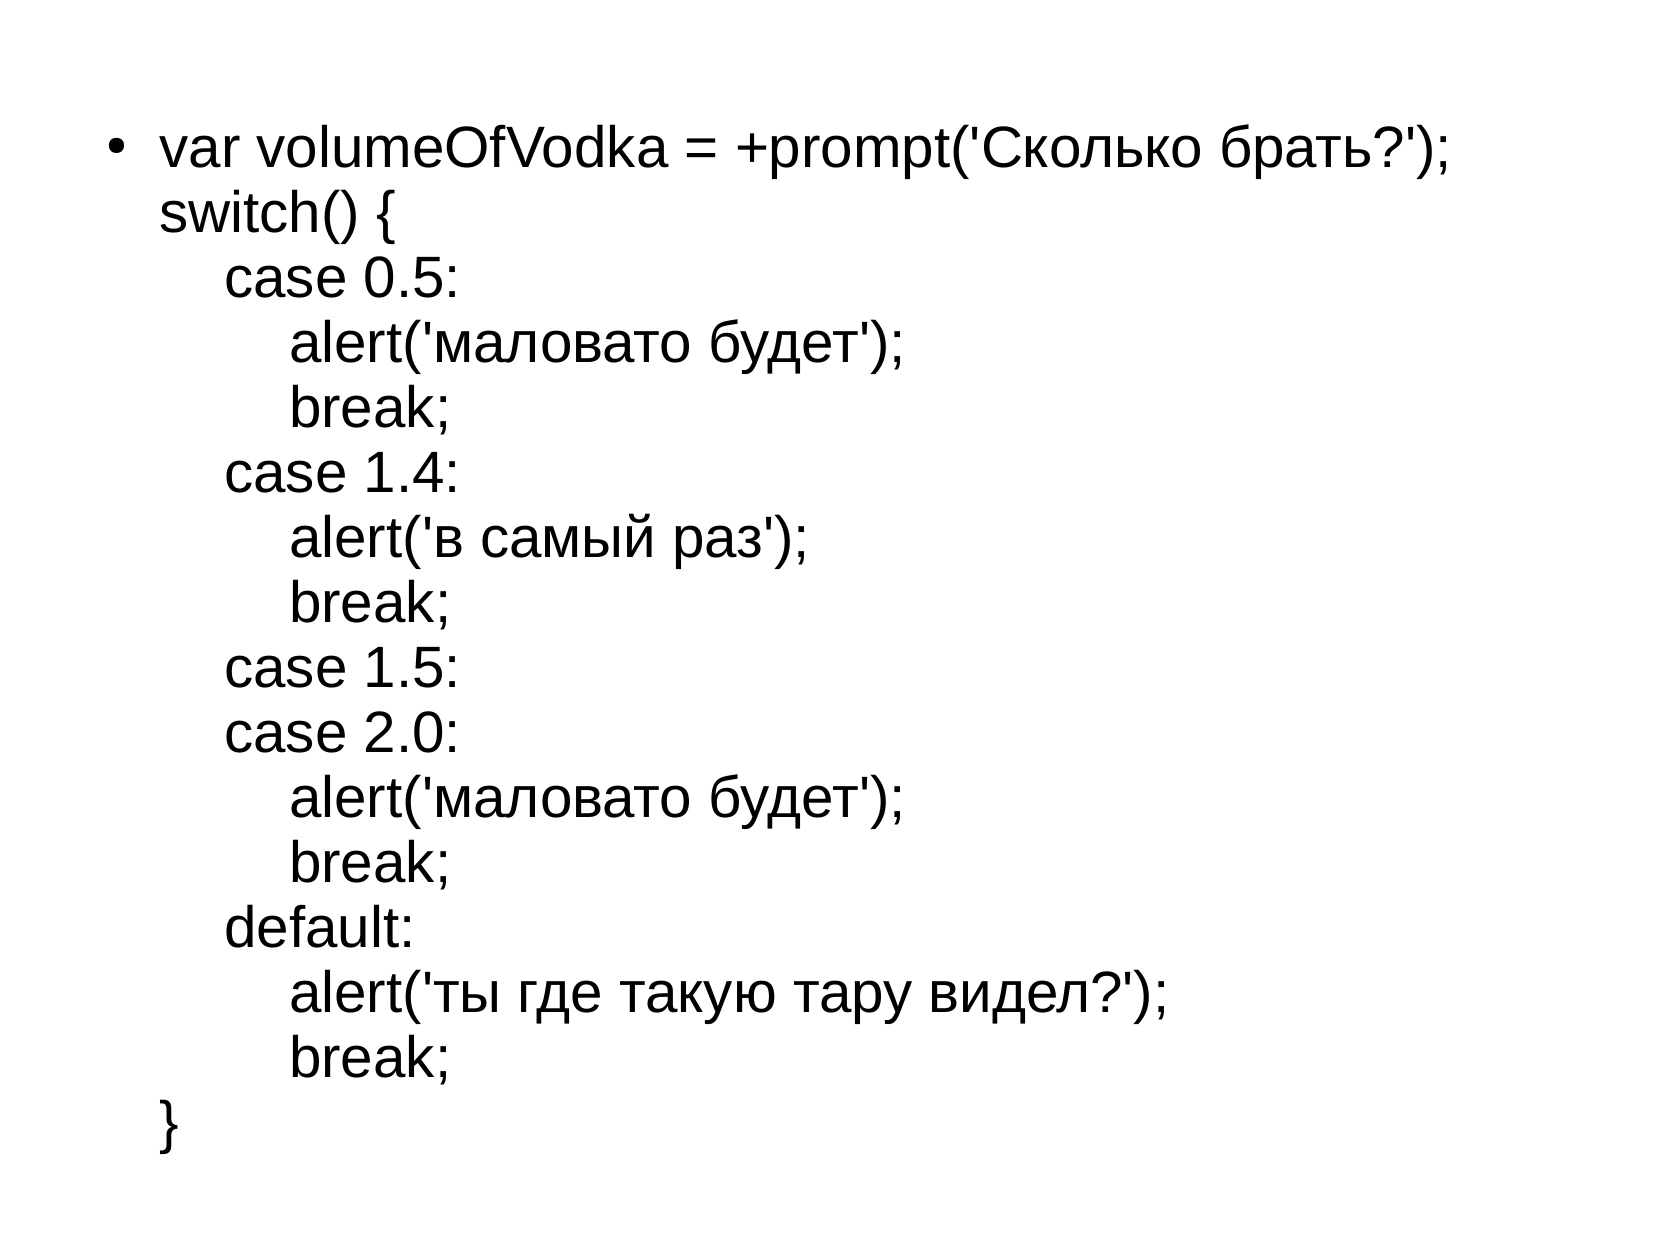

# var volumeOfVodka = +prompt('Сколько брать?'); switch() { case 0.5: alert('маловато будет'); break; case 1.4: alert('в самый раз'); break; case 1.5: case 2.0: alert('маловато будет'); break; default: alert('ты где такую тару видел?'); break; }